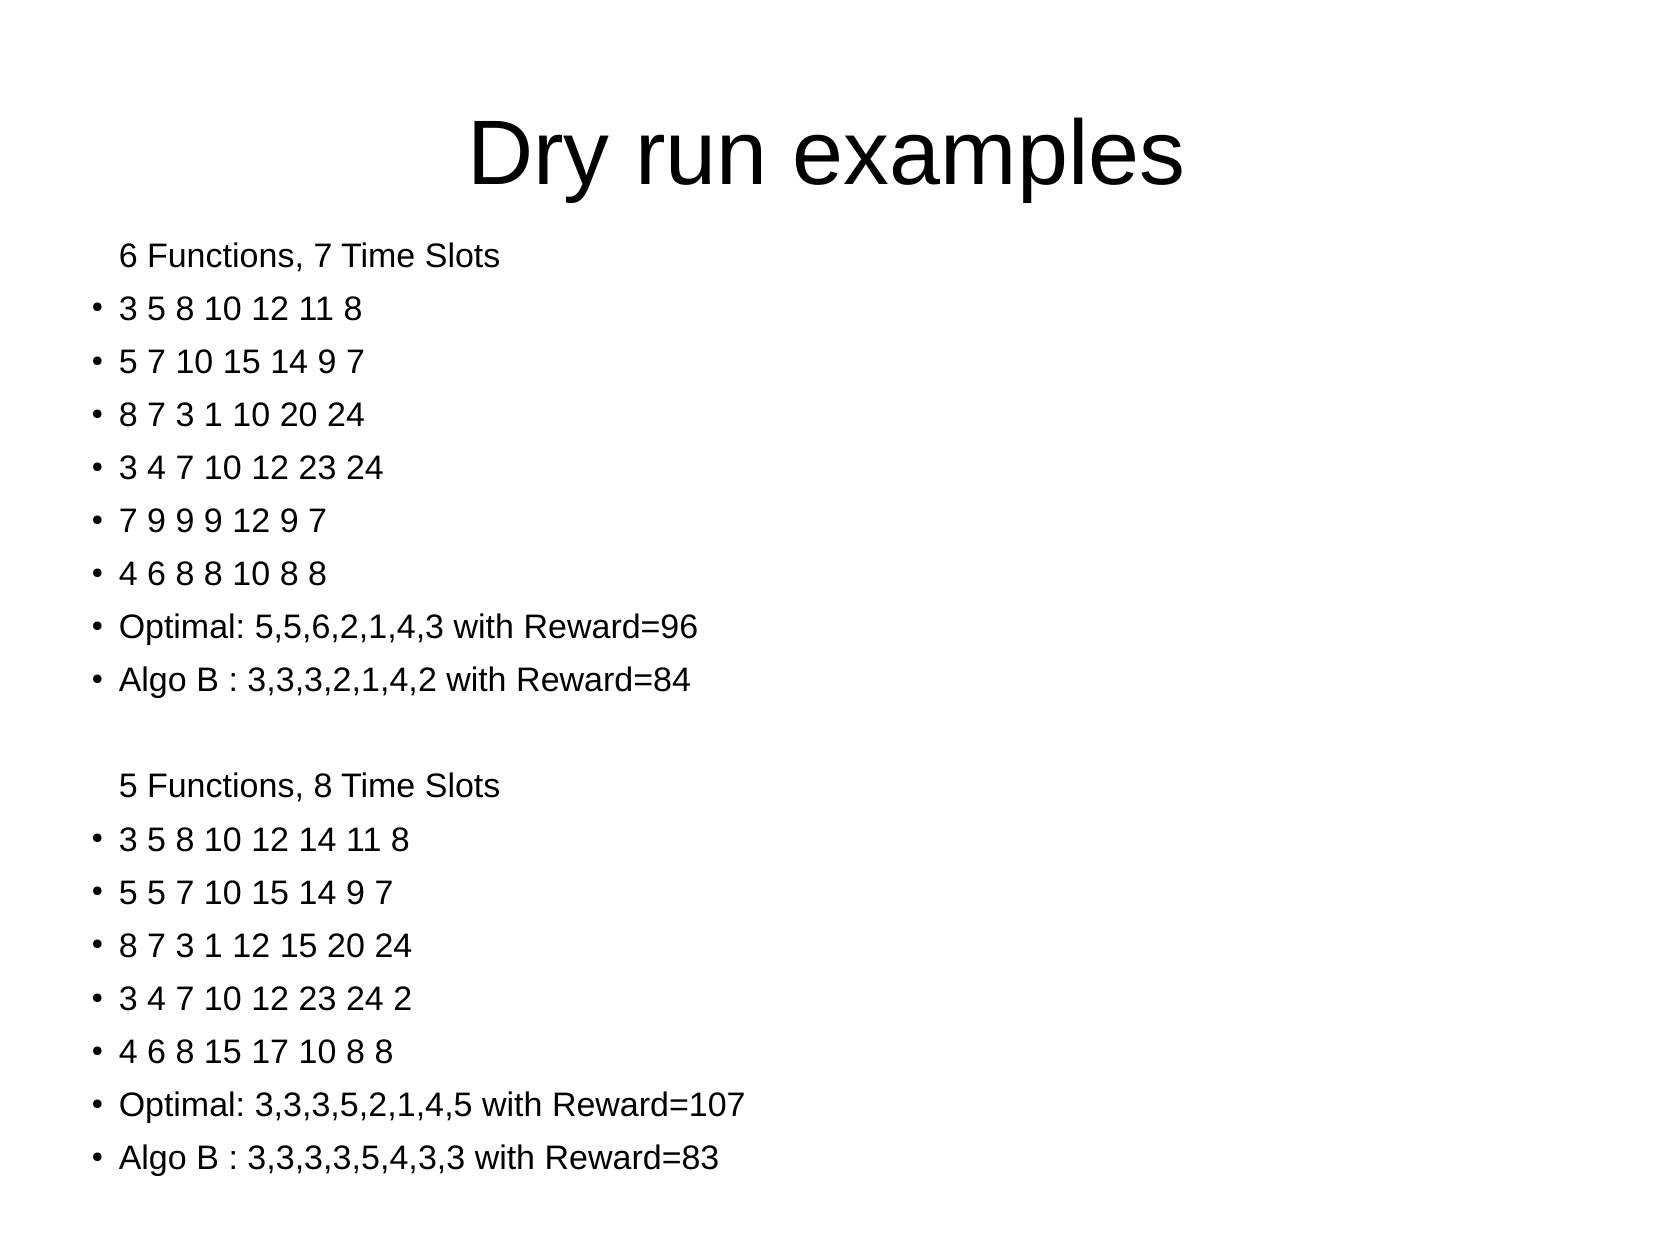

# Dry run examples
6 Functions, 7 Time Slots
3 5 8 10 12 11 8
5 7 10 15 14 9 7
8 7 3 1 10 20 24
3 4 7 10 12 23 24
7 9 9 9 12 9 7
4 6 8 8 10 8 8
Optimal: 5,5,6,2,1,4,3 with Reward=96
Algo B : 3,3,3,2,1,4,2 with Reward=84
5 Functions, 8 Time Slots
3 5 8 10 12 14 11 8
5 5 7 10 15 14 9 7
8 7 3 1 12 15 20 24
3 4 7 10 12 23 24 2
4 6 8 15 17 10 8 8
Optimal: 3,3,3,5,2,1,4,5 with Reward=107
Algo B : 3,3,3,3,5,4,3,3 with Reward=83